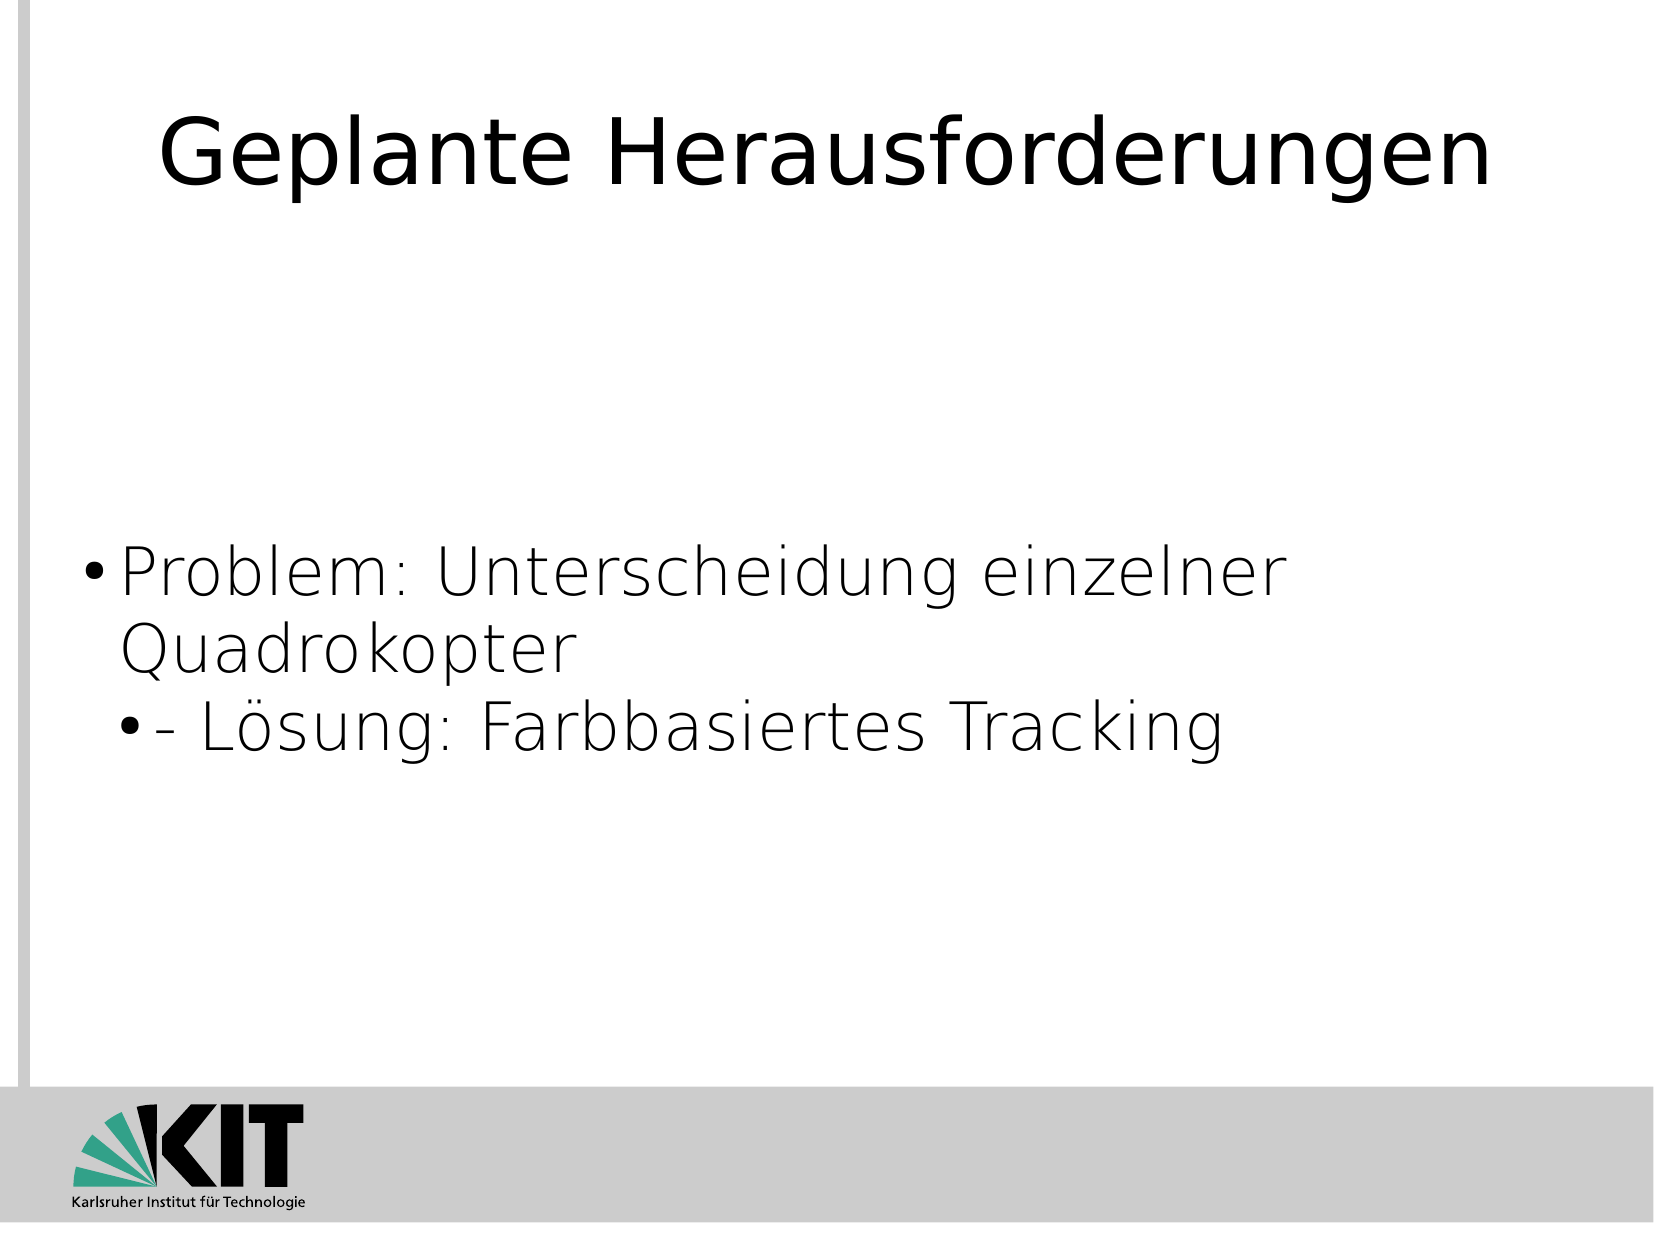

# Geplante Herausforderungen
Problem: Unterscheidung einzelner Quadrokopter
- Lösung: Farbbasiertes Tracking